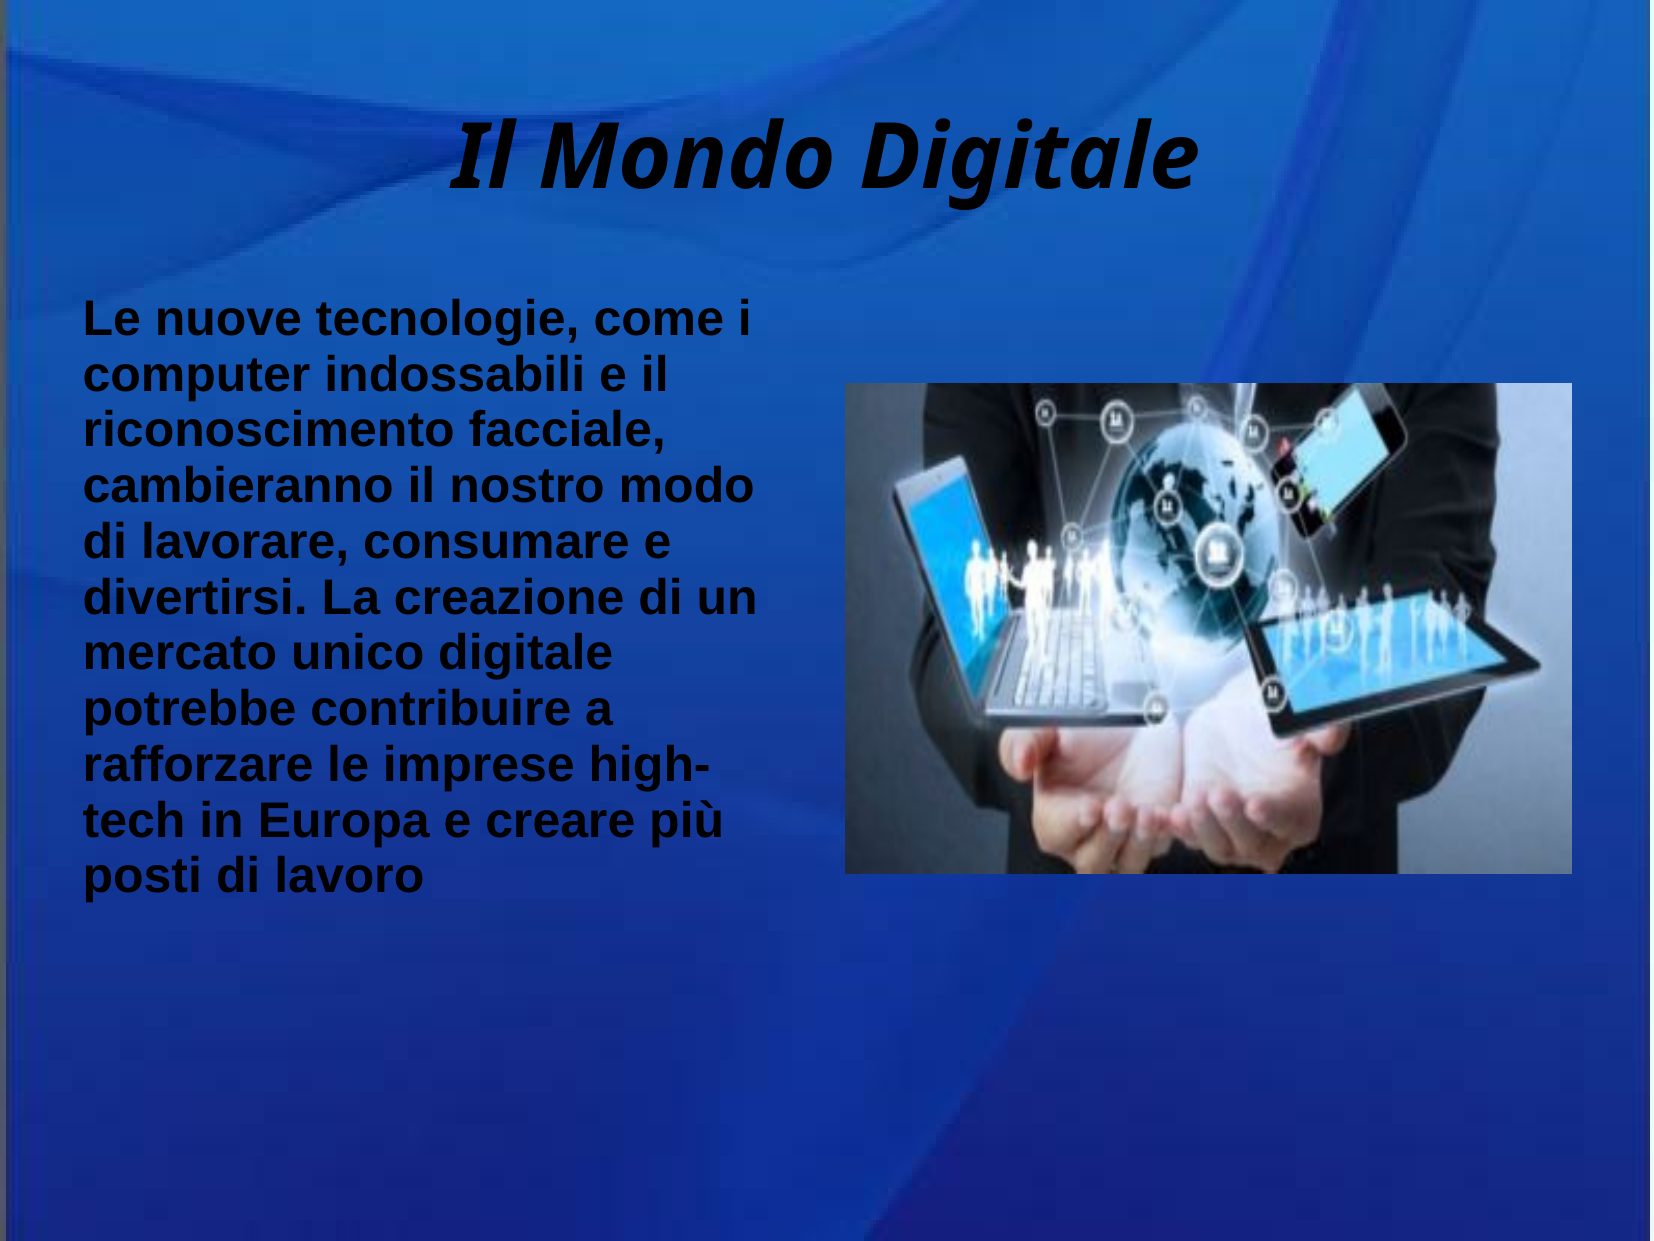

# Il Mondo Digitale
Le nuove tecnologie, come i computer indossabili e il riconoscimento facciale, cambieranno il nostro modo di lavorare, consumare e divertirsi. La creazione di un mercato unico digitale potrebbe contribuire a rafforzare le imprese high-tech in Europa e creare più posti di lavoro